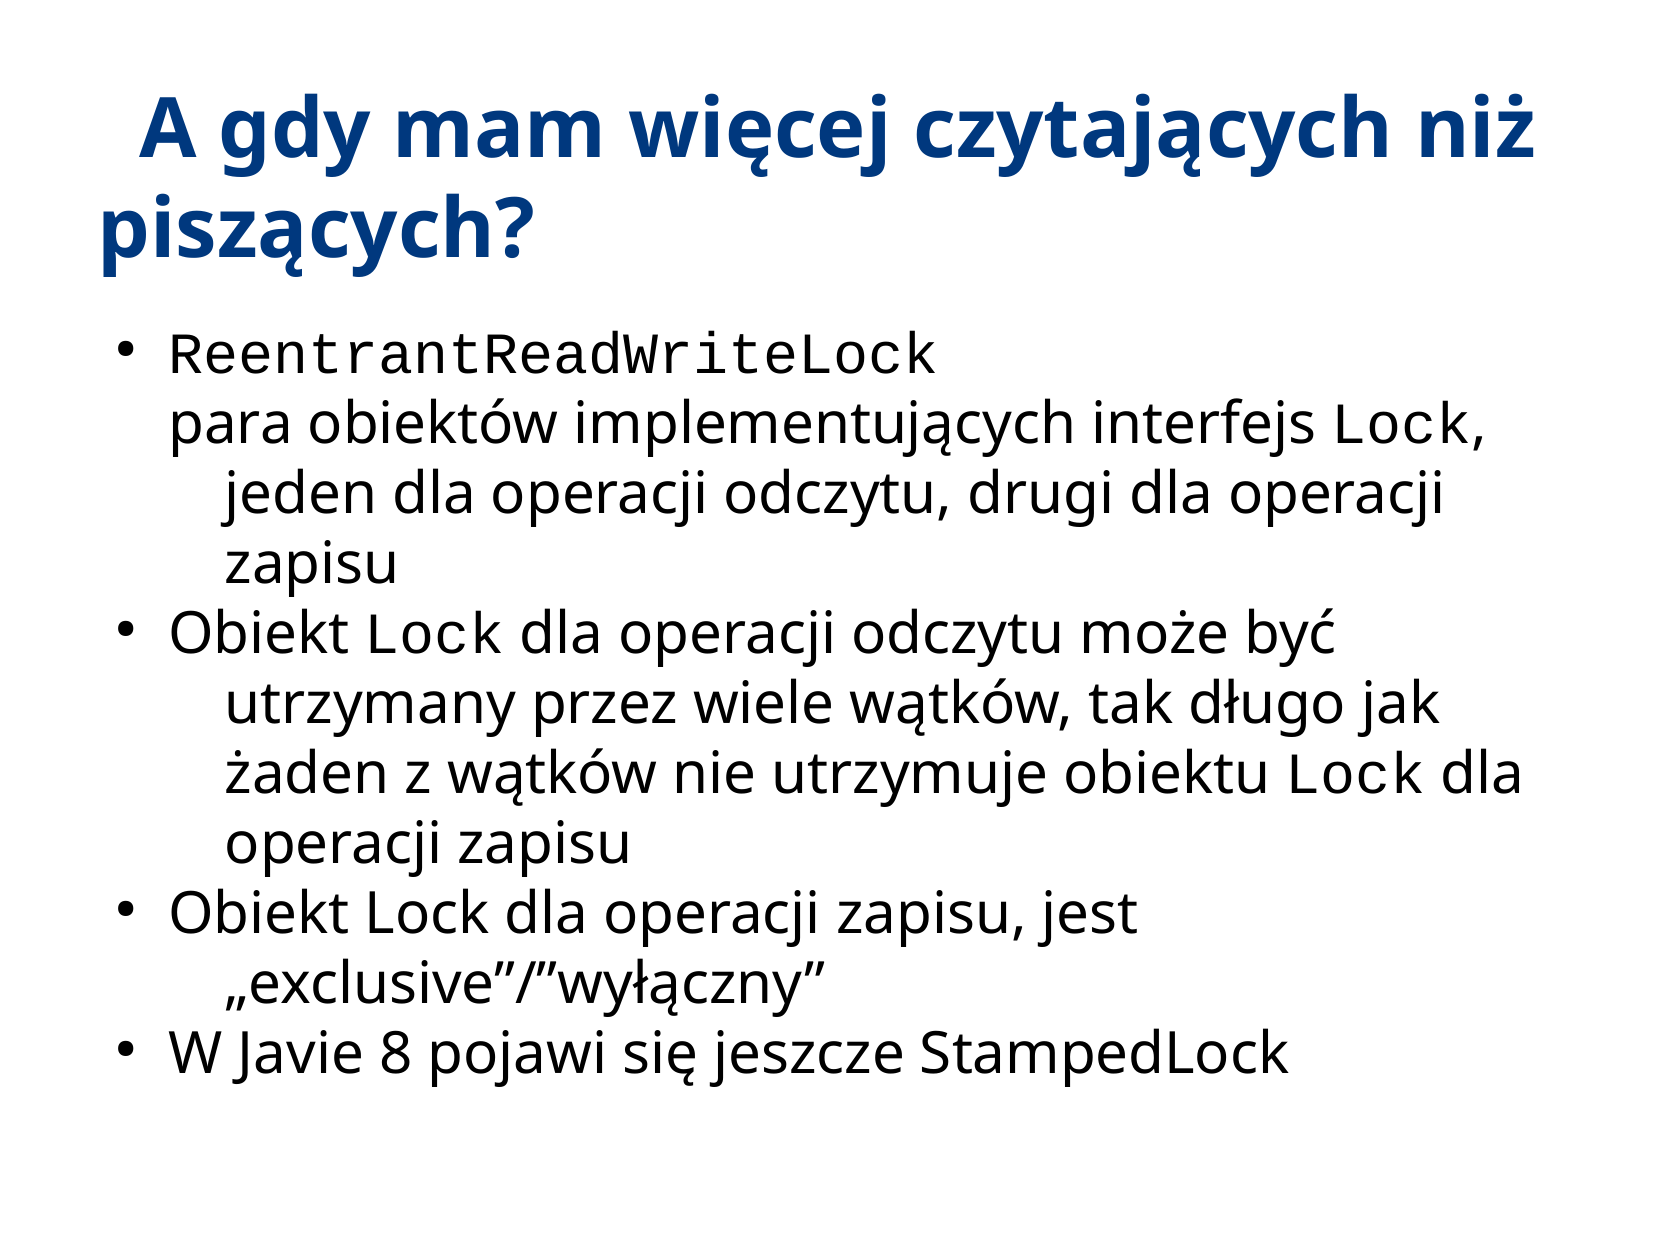

A gdy mam więcej czytających niż piszących?
# ReentrantReadWriteLock
para obiektów implementujących interfejs Lock, jeden dla operacji odczytu, drugi dla operacji zapisu
Obiekt Lock dla operacji odczytu może być utrzymany przez wiele wątków, tak długo jak żaden z wątków nie utrzymuje obiektu Lock dla operacji zapisu
Obiekt Lock dla operacji zapisu, jest „exclusive”/”wyłączny”
W Javie 8 pojawi się jeszcze StampedLock